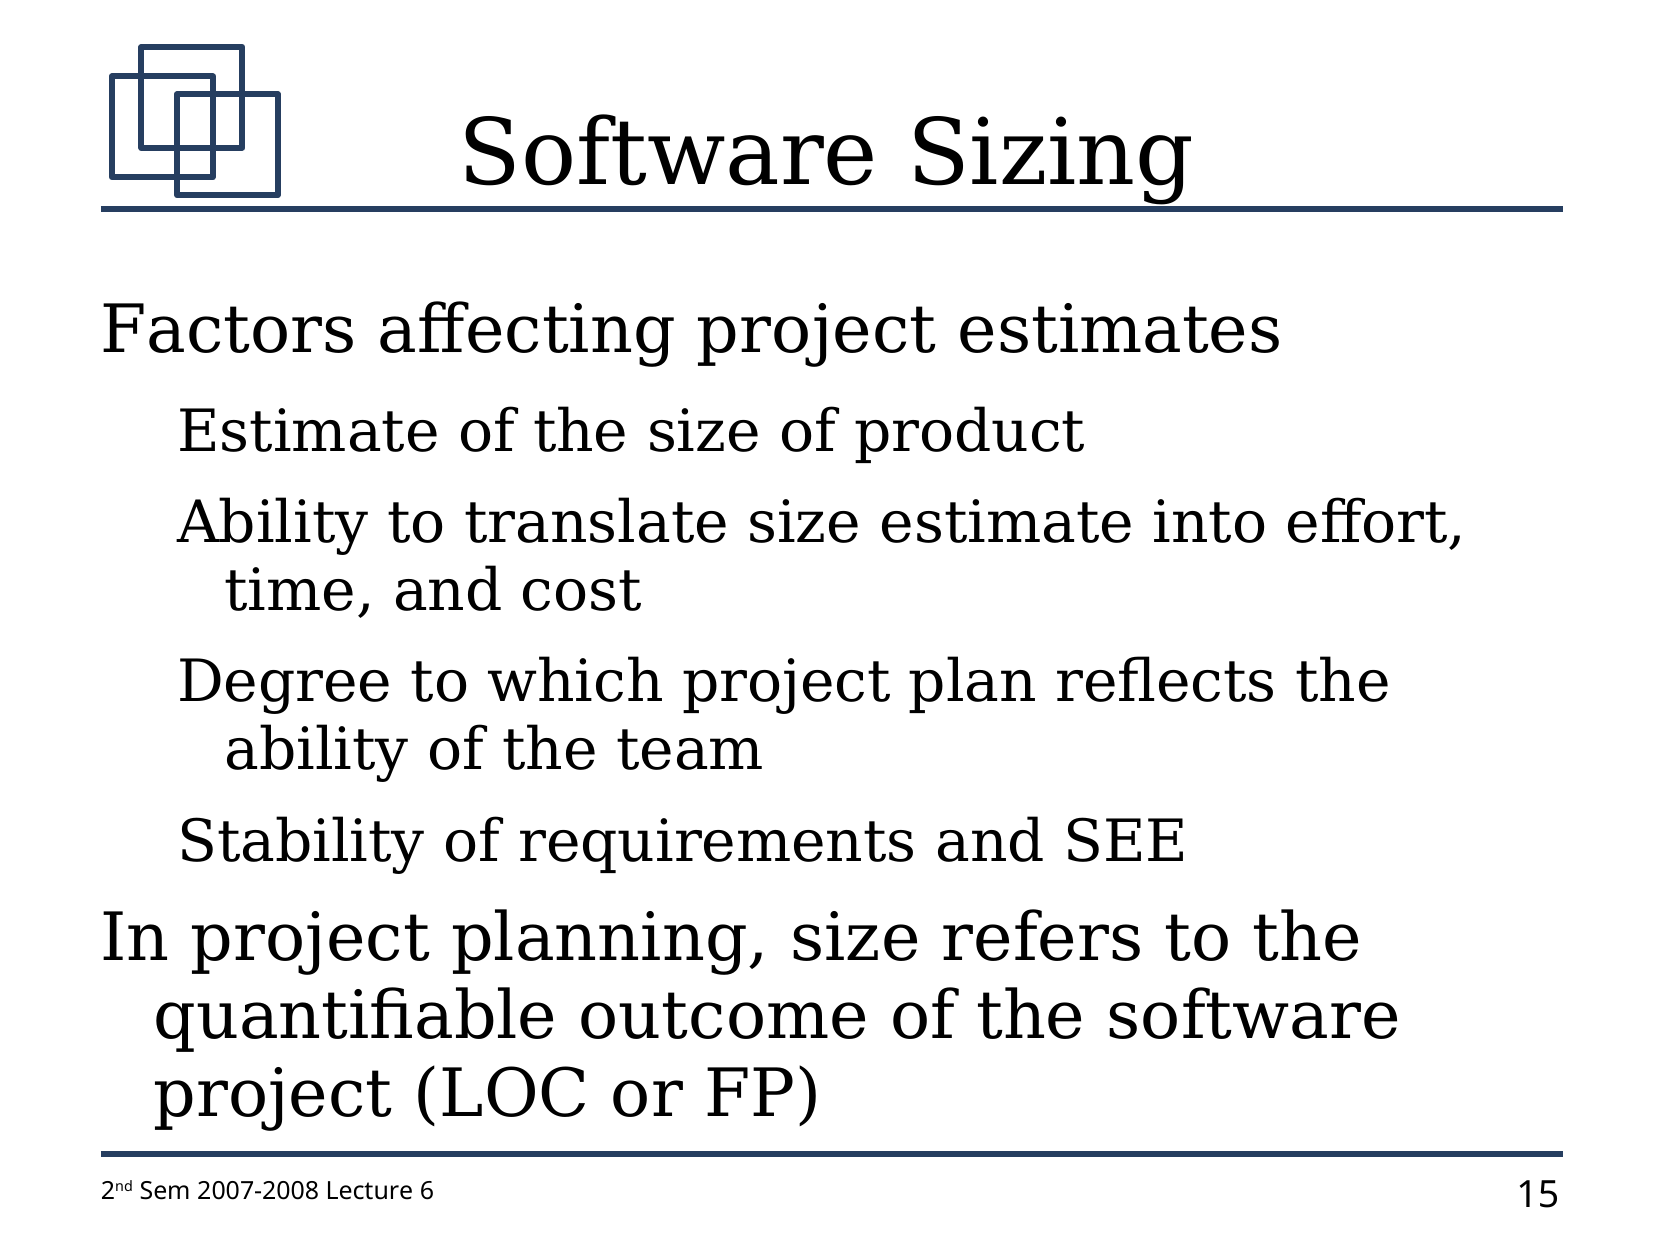

# Software Sizing
Factors affecting project estimates
Estimate of the size of product
Ability to translate size estimate into effort, time, and cost
Degree to which project plan reflects the ability of the team
Stability of requirements and SEE
In project planning, size refers to the quantifiable outcome of the software project (LOC or FP)